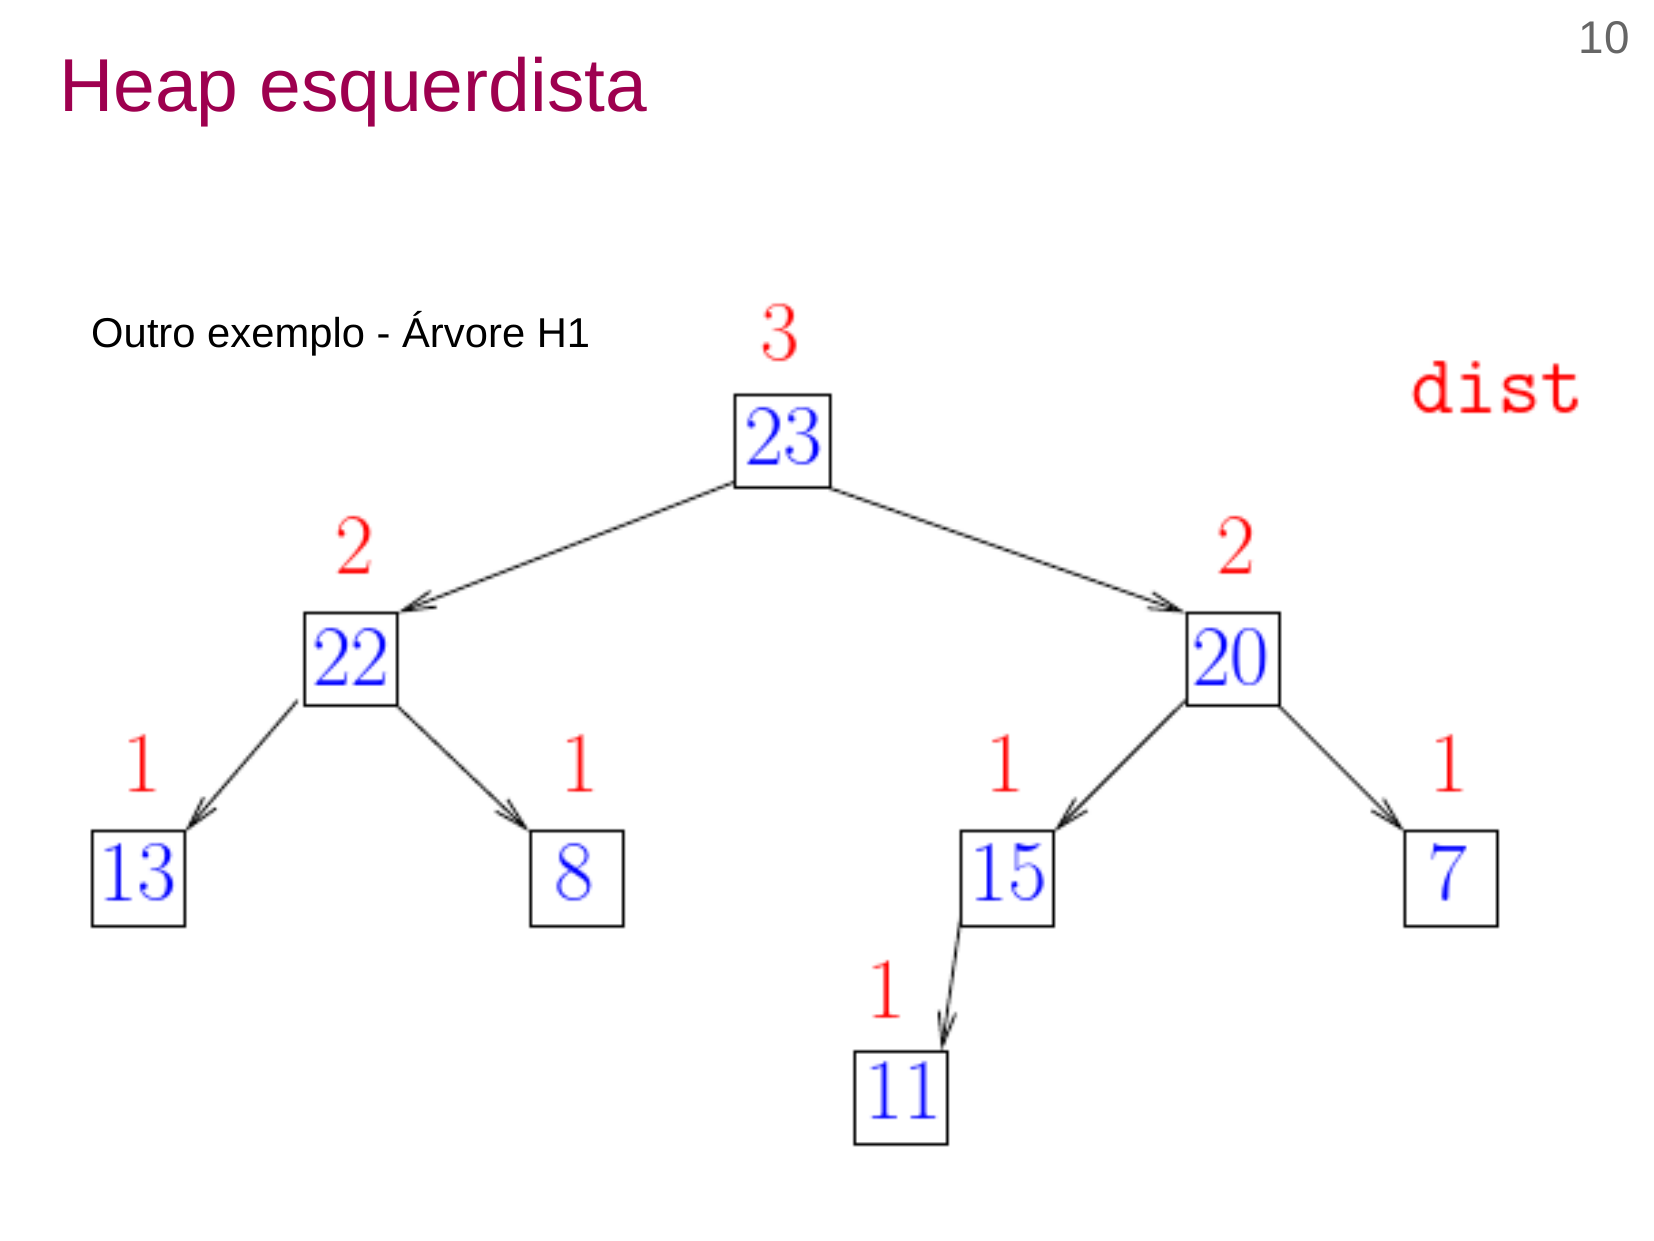

10
# Heap esquerdista
Outro exemplo - Árvore H1